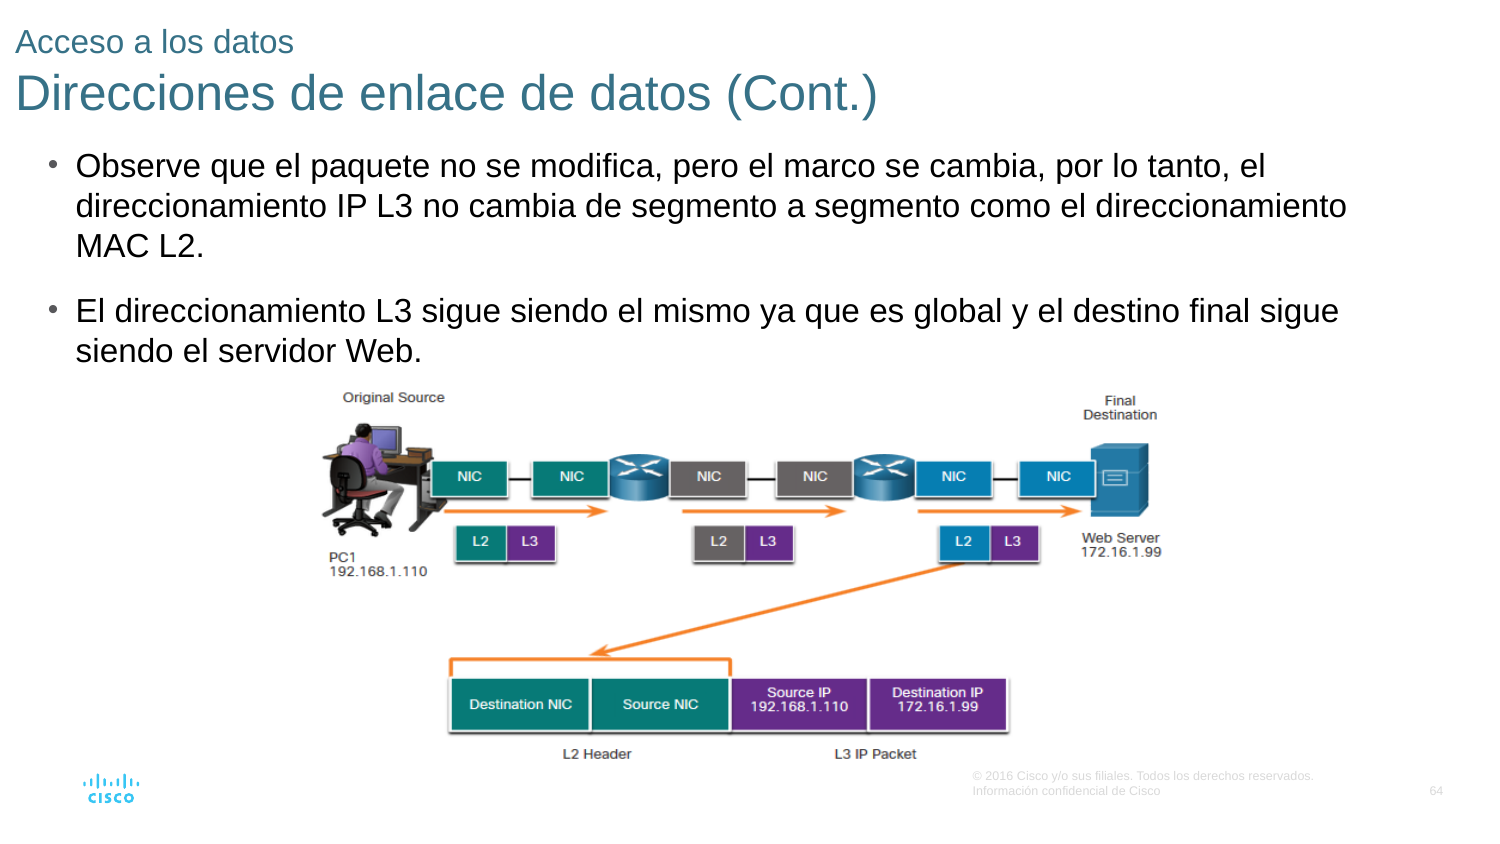

# Acceso a los datos Direcciones de enlace de datos (Cont.)
Observe que el paquete no se modifica, pero el marco se cambia, por lo tanto, el direccionamiento IP L3 no cambia de segmento a segmento como el direccionamiento MAC L2.
El direccionamiento L3 sigue siendo el mismo ya que es global y el destino final sigue siendo el servidor Web.